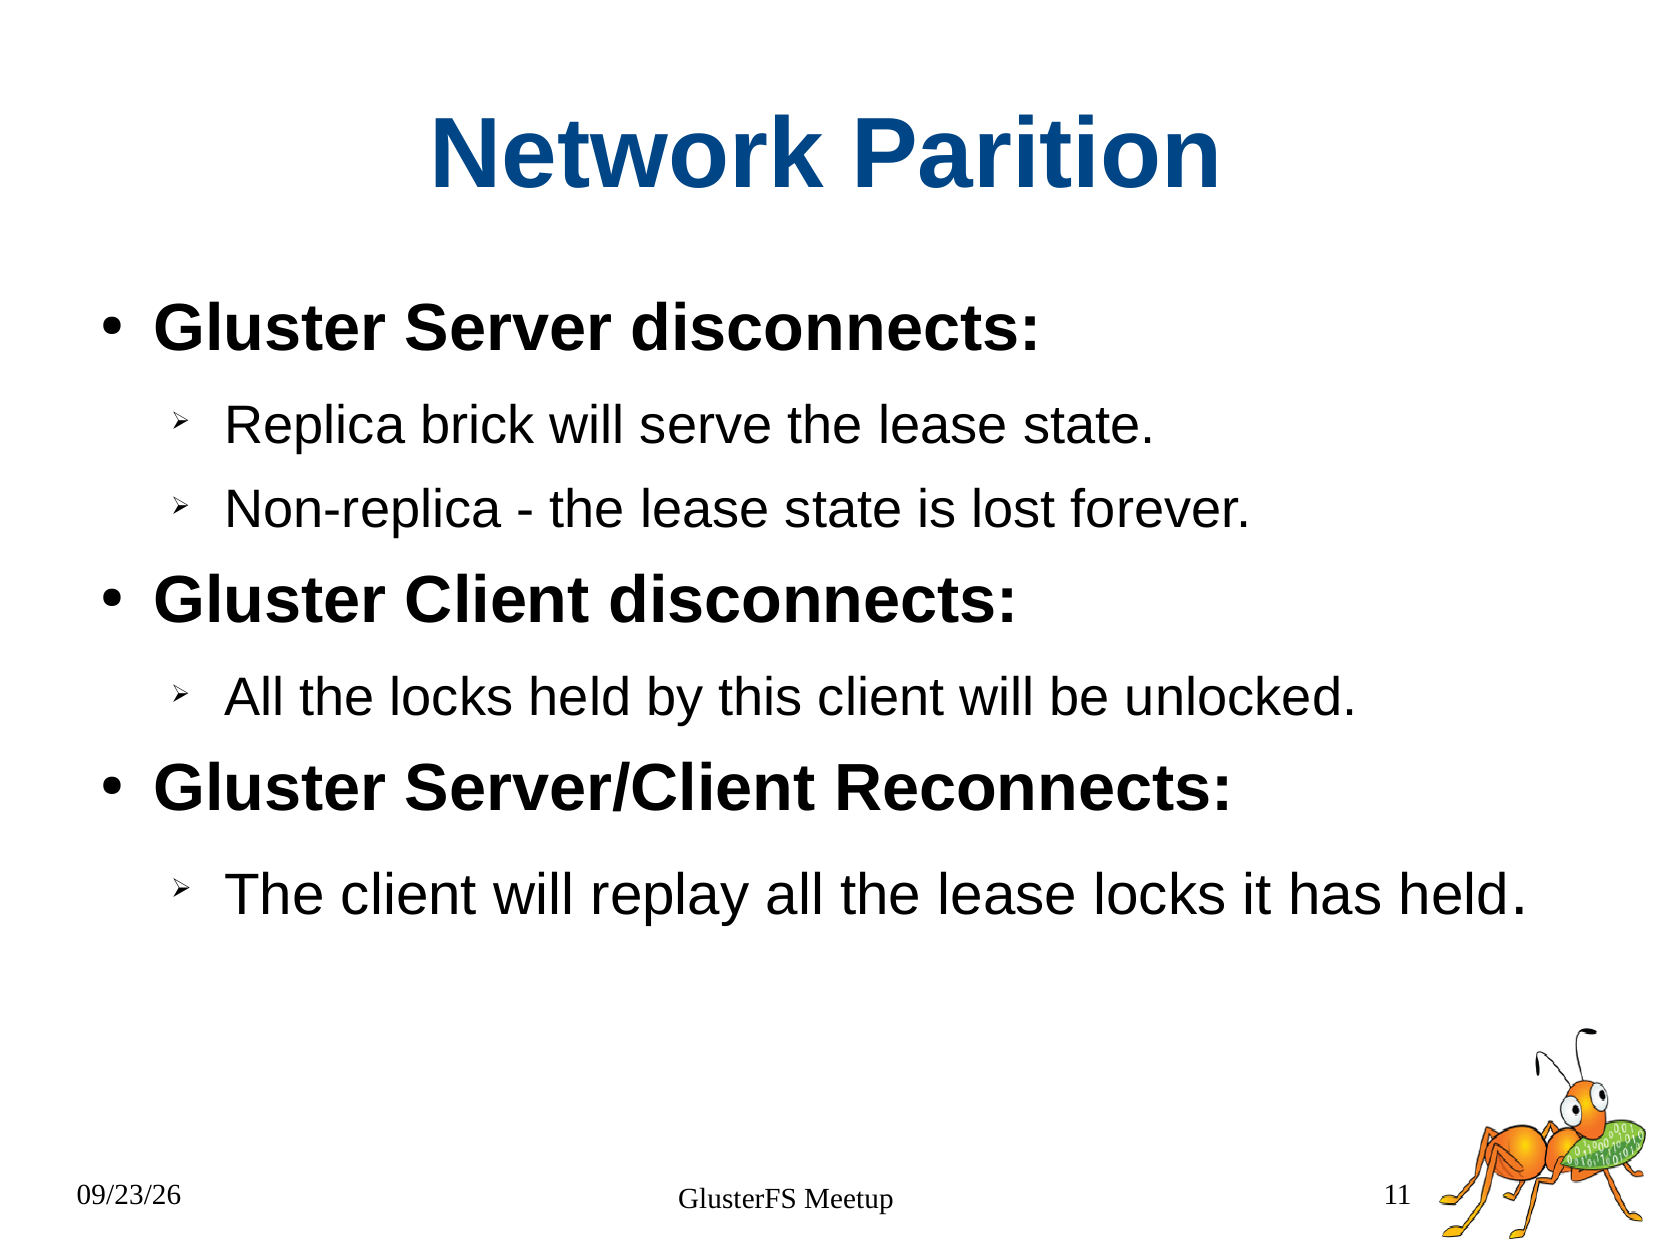

# Network Parition
Gluster Server disconnects:
Replica brick will serve the lease state.
Non-replica - the lease state is lost forever.
Gluster Client disconnects:
All the locks held by this client will be unlocked.
Gluster Server/Client Reconnects:
The client will replay all the lease locks it has held.
11